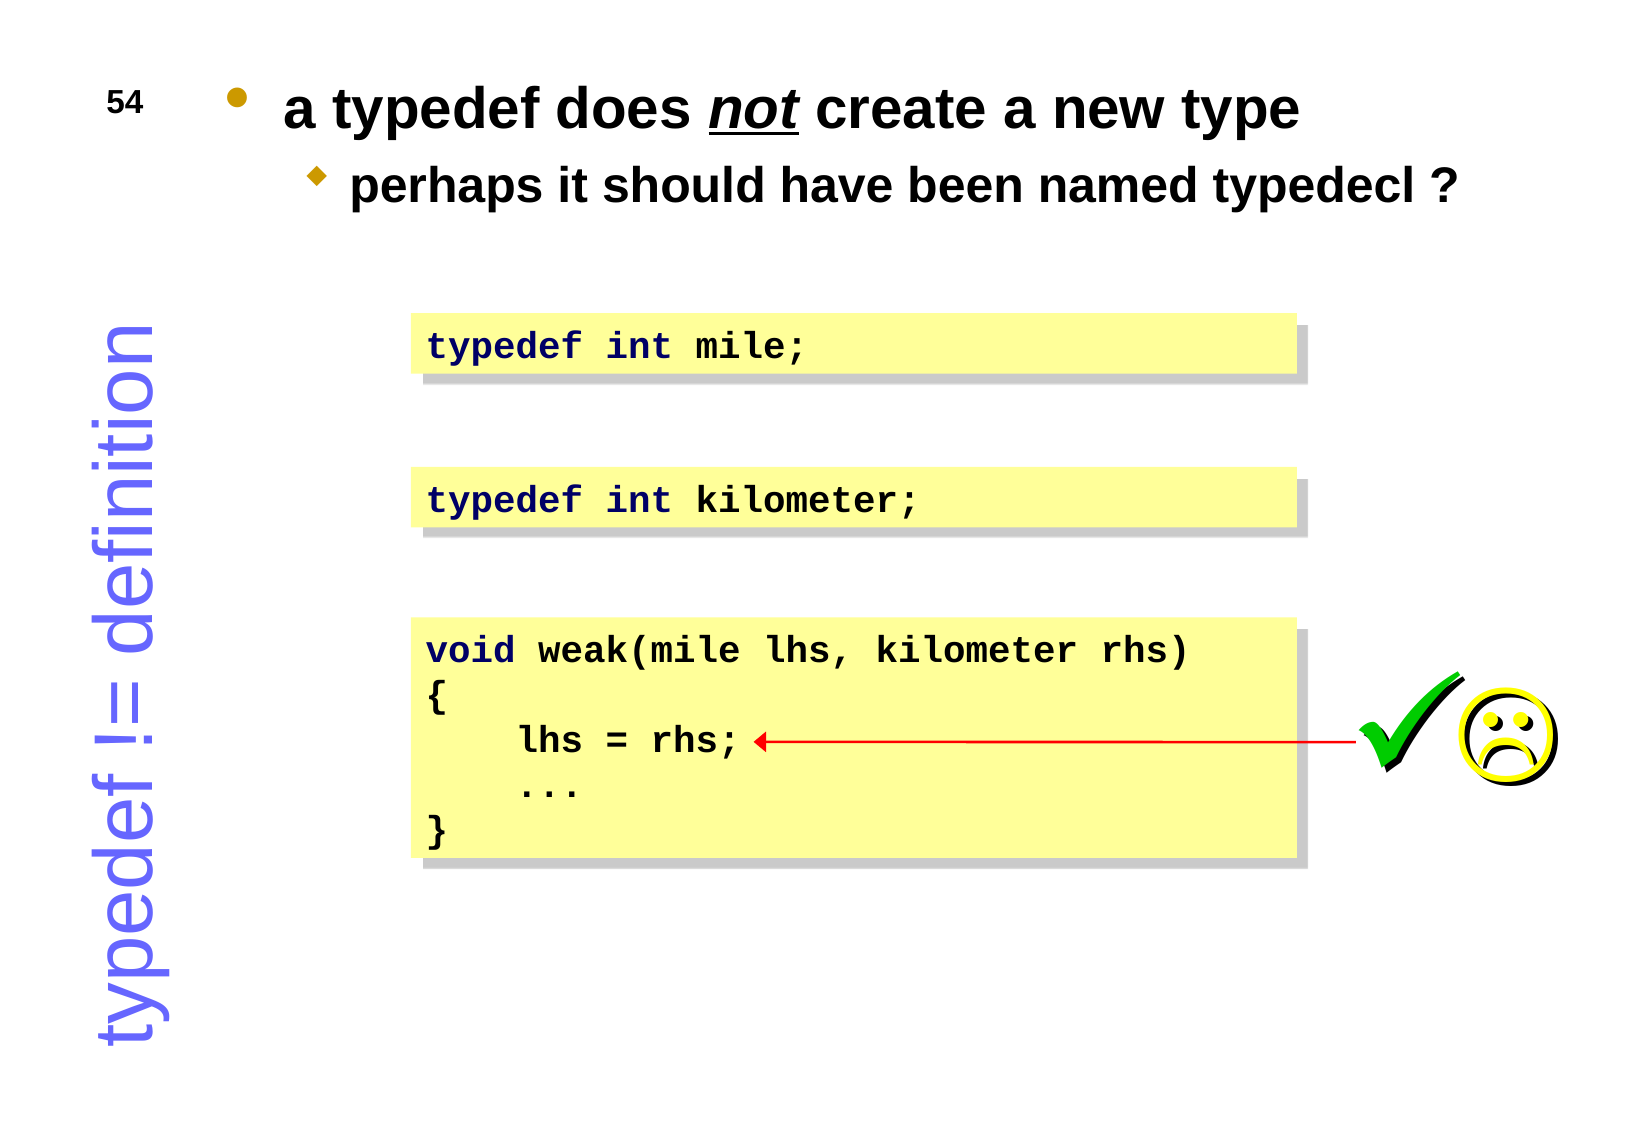

54
a typedef does not create a new type
perhaps it should have been named typedecl ?
typedef int mile;
typedef int kilometer;
# typedef != definition
void weak(mile lhs, kilometer rhs)
{
 lhs = rhs;
 ...
}

